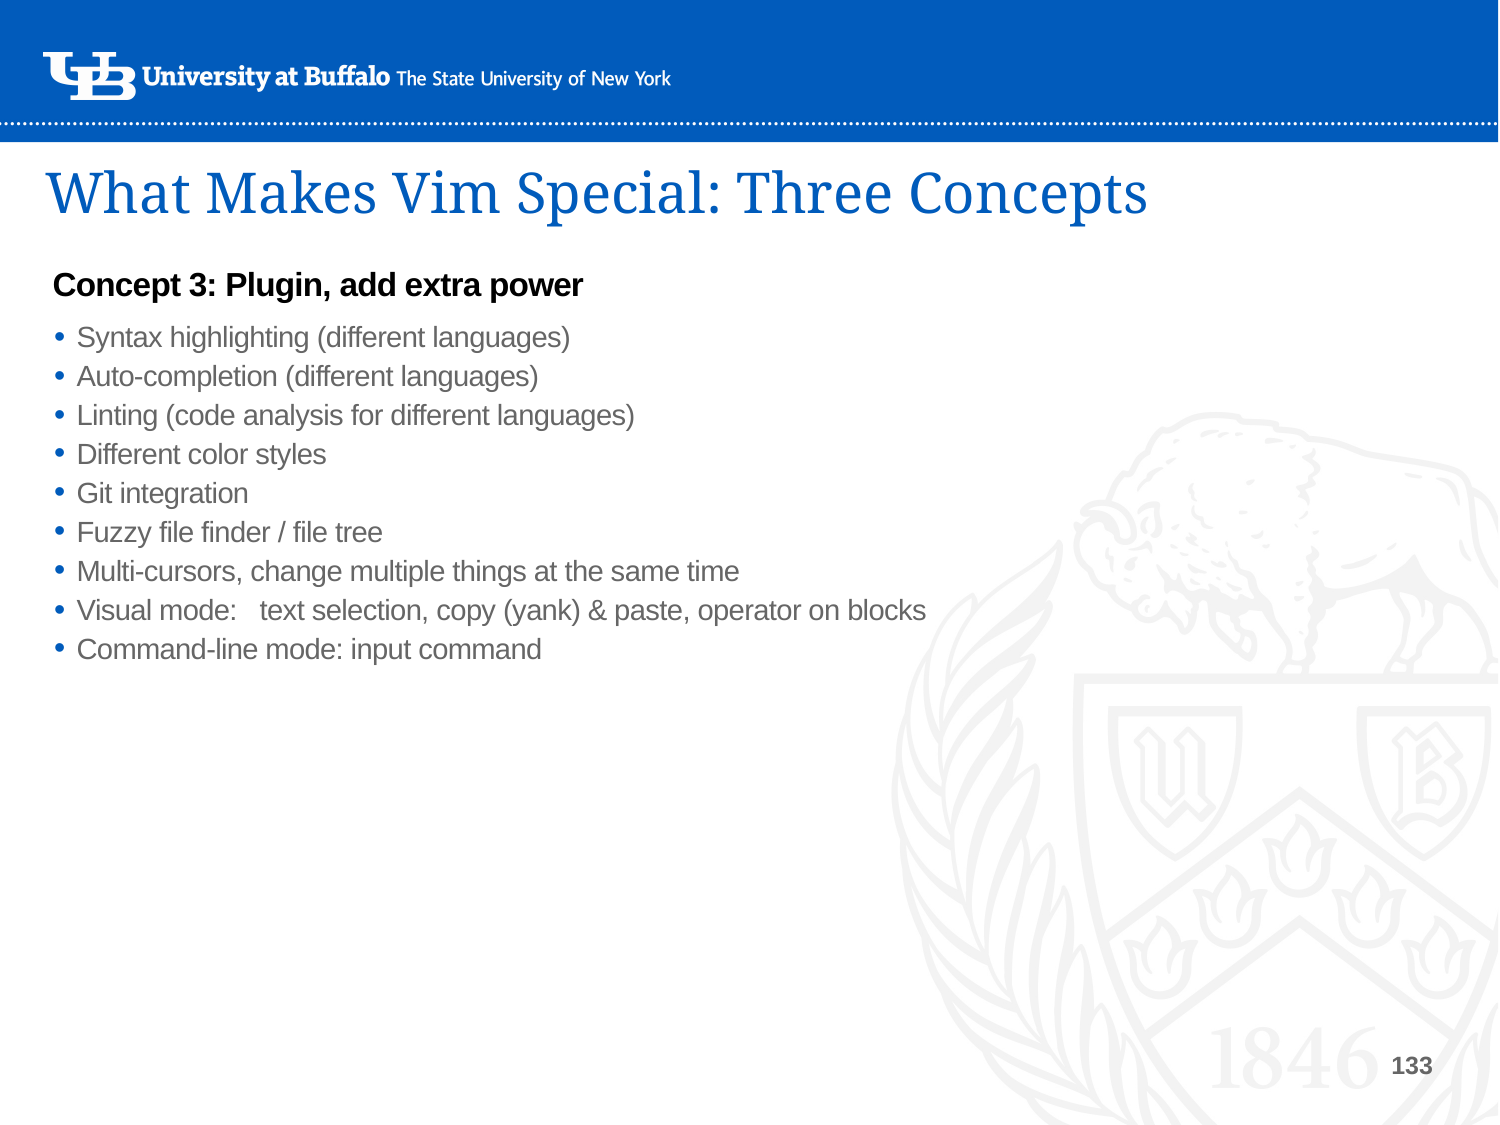

# What Makes Vim Special: Three Concepts
Concept 3: Plugin, add extra power
Syntax highlighting (different languages)
Auto-completion (different languages)
Linting (code analysis for different languages)
Different color styles
Git integration
Fuzzy file finder / file tree
Multi-cursors, change multiple things at the same time
Visual mode: text selection, copy (yank) & paste, operator on blocks
Command-line mode: input command